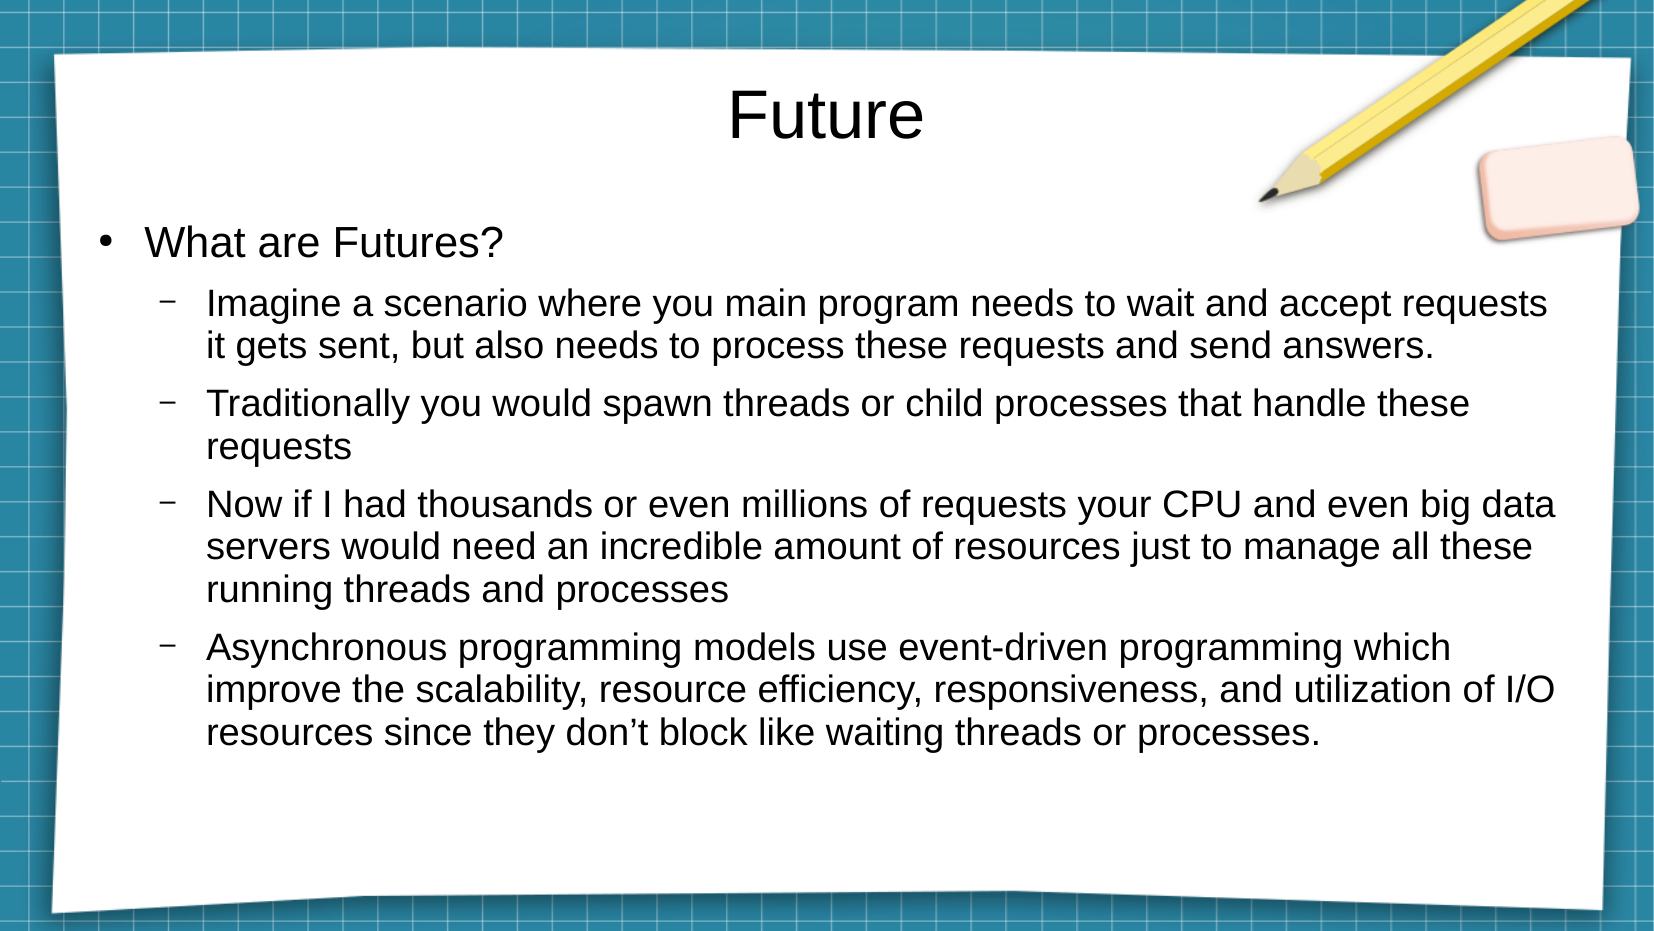

# Future
What are Futures?
Imagine a scenario where you main program needs to wait and accept requests it gets sent, but also needs to process these requests and send answers.
Traditionally you would spawn threads or child processes that handle these requests
Now if I had thousands or even millions of requests your CPU and even big data servers would need an incredible amount of resources just to manage all these running threads and processes
Asynchronous programming models use event-driven programming which improve the scalability, resource efficiency, responsiveness, and utilization of I/O resources since they don’t block like waiting threads or processes.